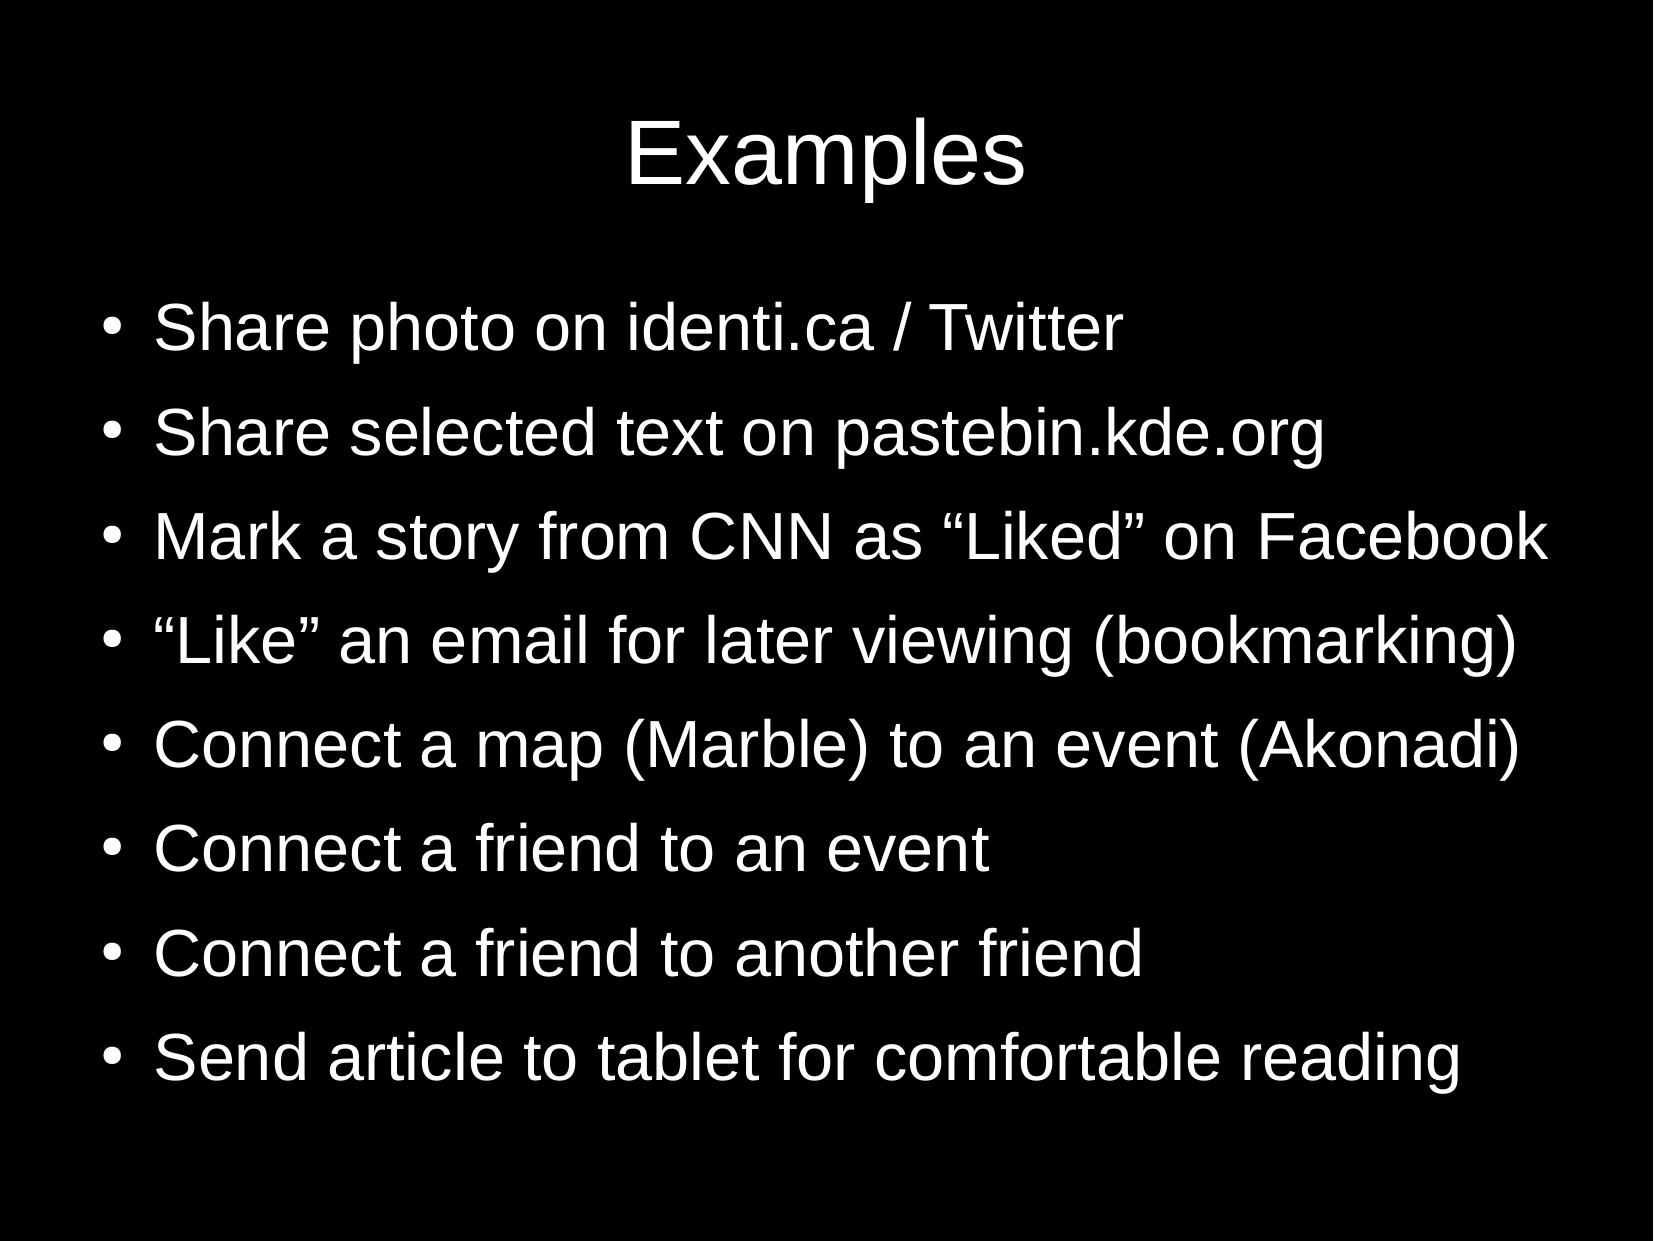

# Examples
Share photo on identi.ca / Twitter
Share selected text on pastebin.kde.org
Mark a story from CNN as “Liked” on Facebook
“Like” an email for later viewing (bookmarking)
Connect a map (Marble) to an event (Akonadi)
Connect a friend to an event
Connect a friend to another friend
Send article to tablet for comfortable reading